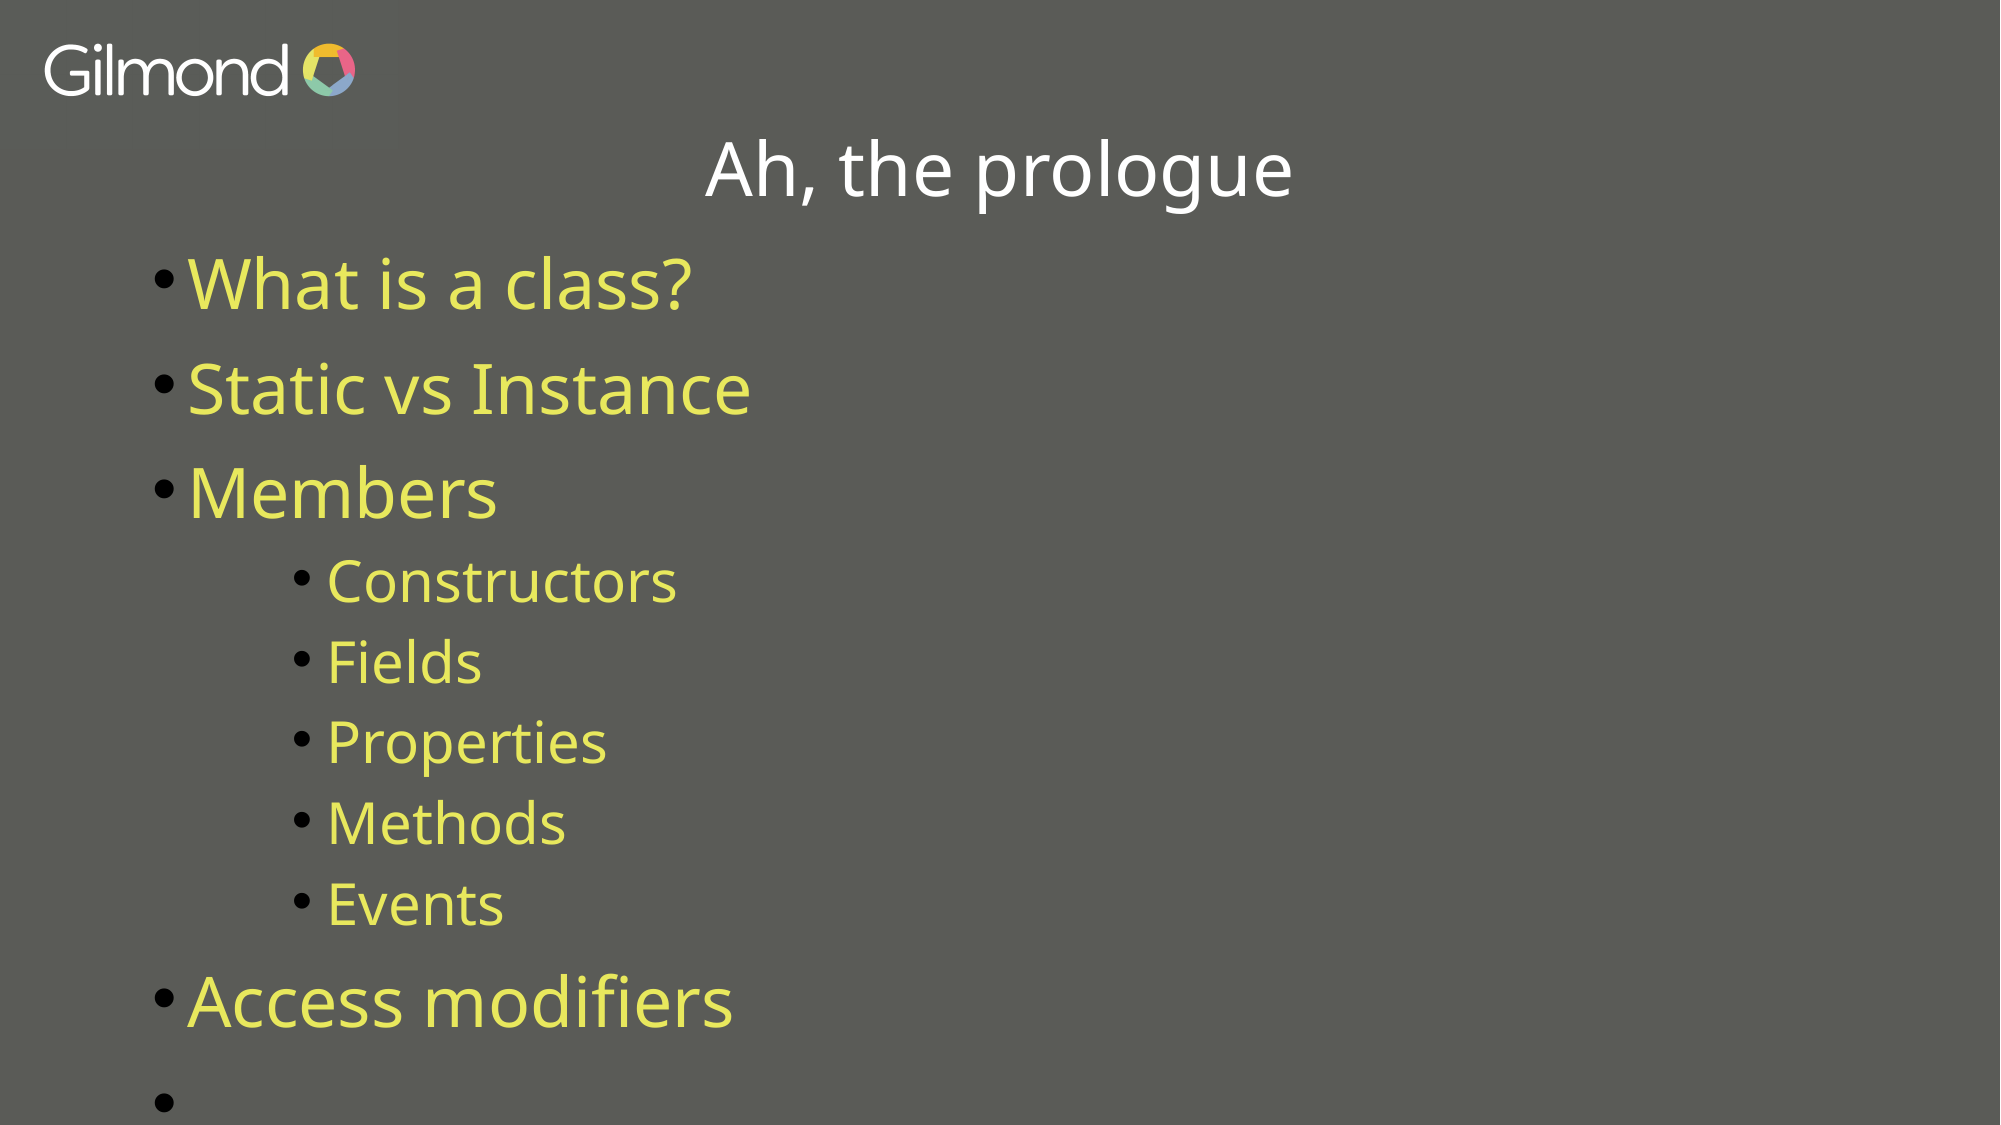

# Ah, the prologue
What is a class?
Static vs Instance
Members
Constructors
Fields
Properties
Methods
Events
Access modifiers